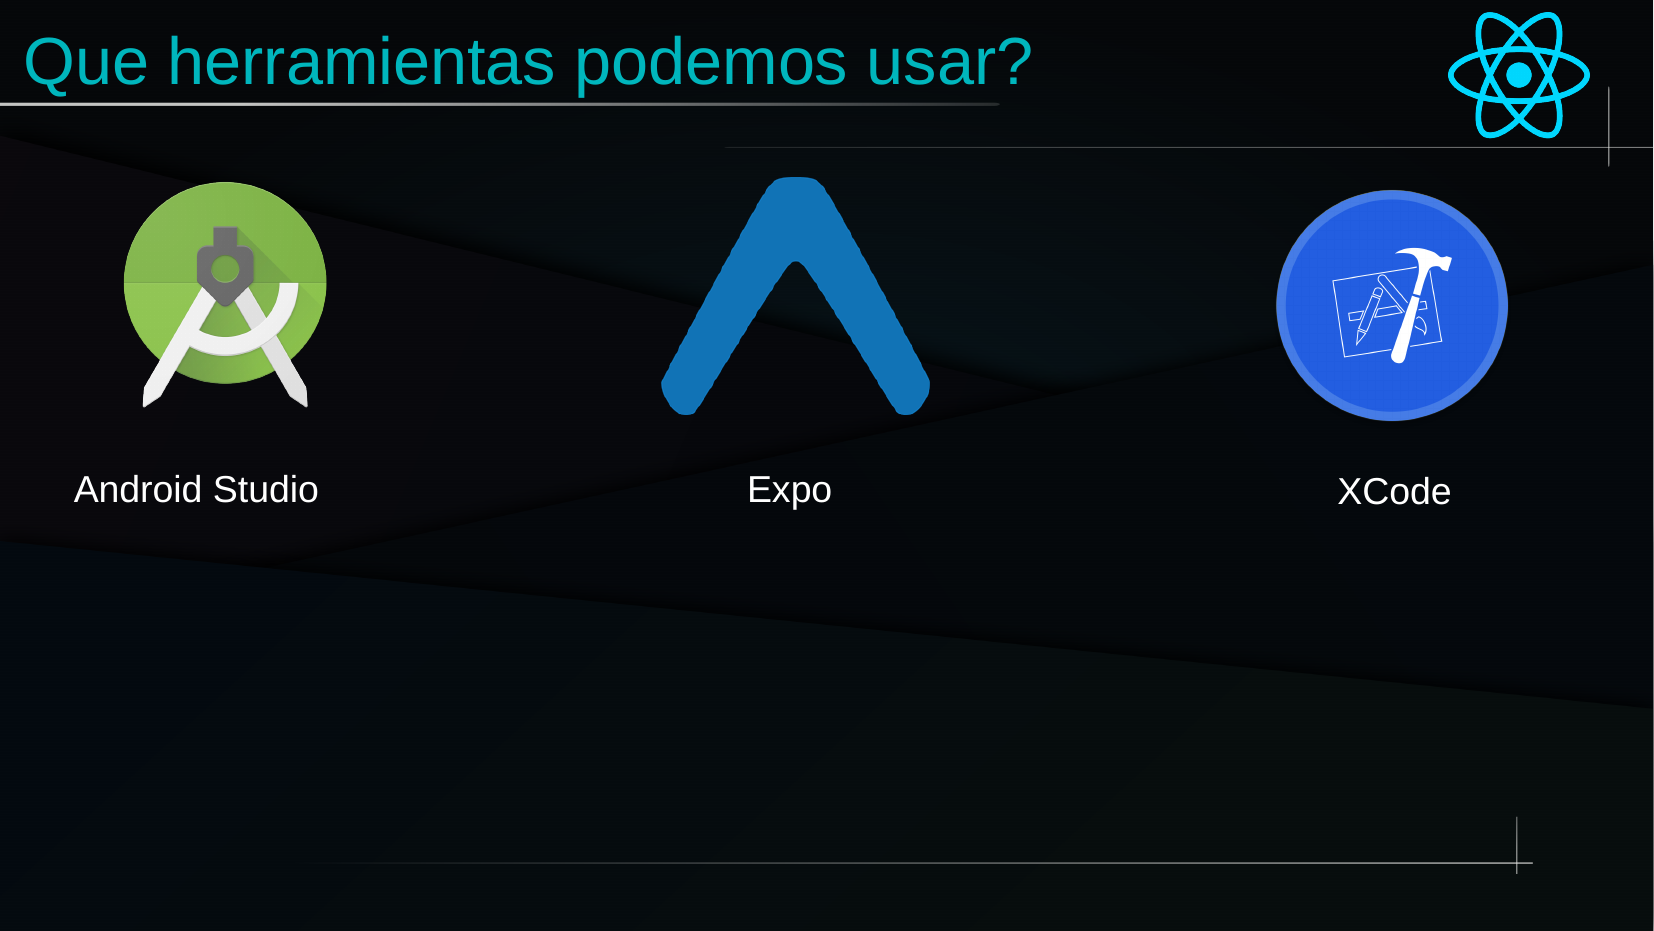

# Que herramientas podemos usar?
Android Studio
Expo
XCode